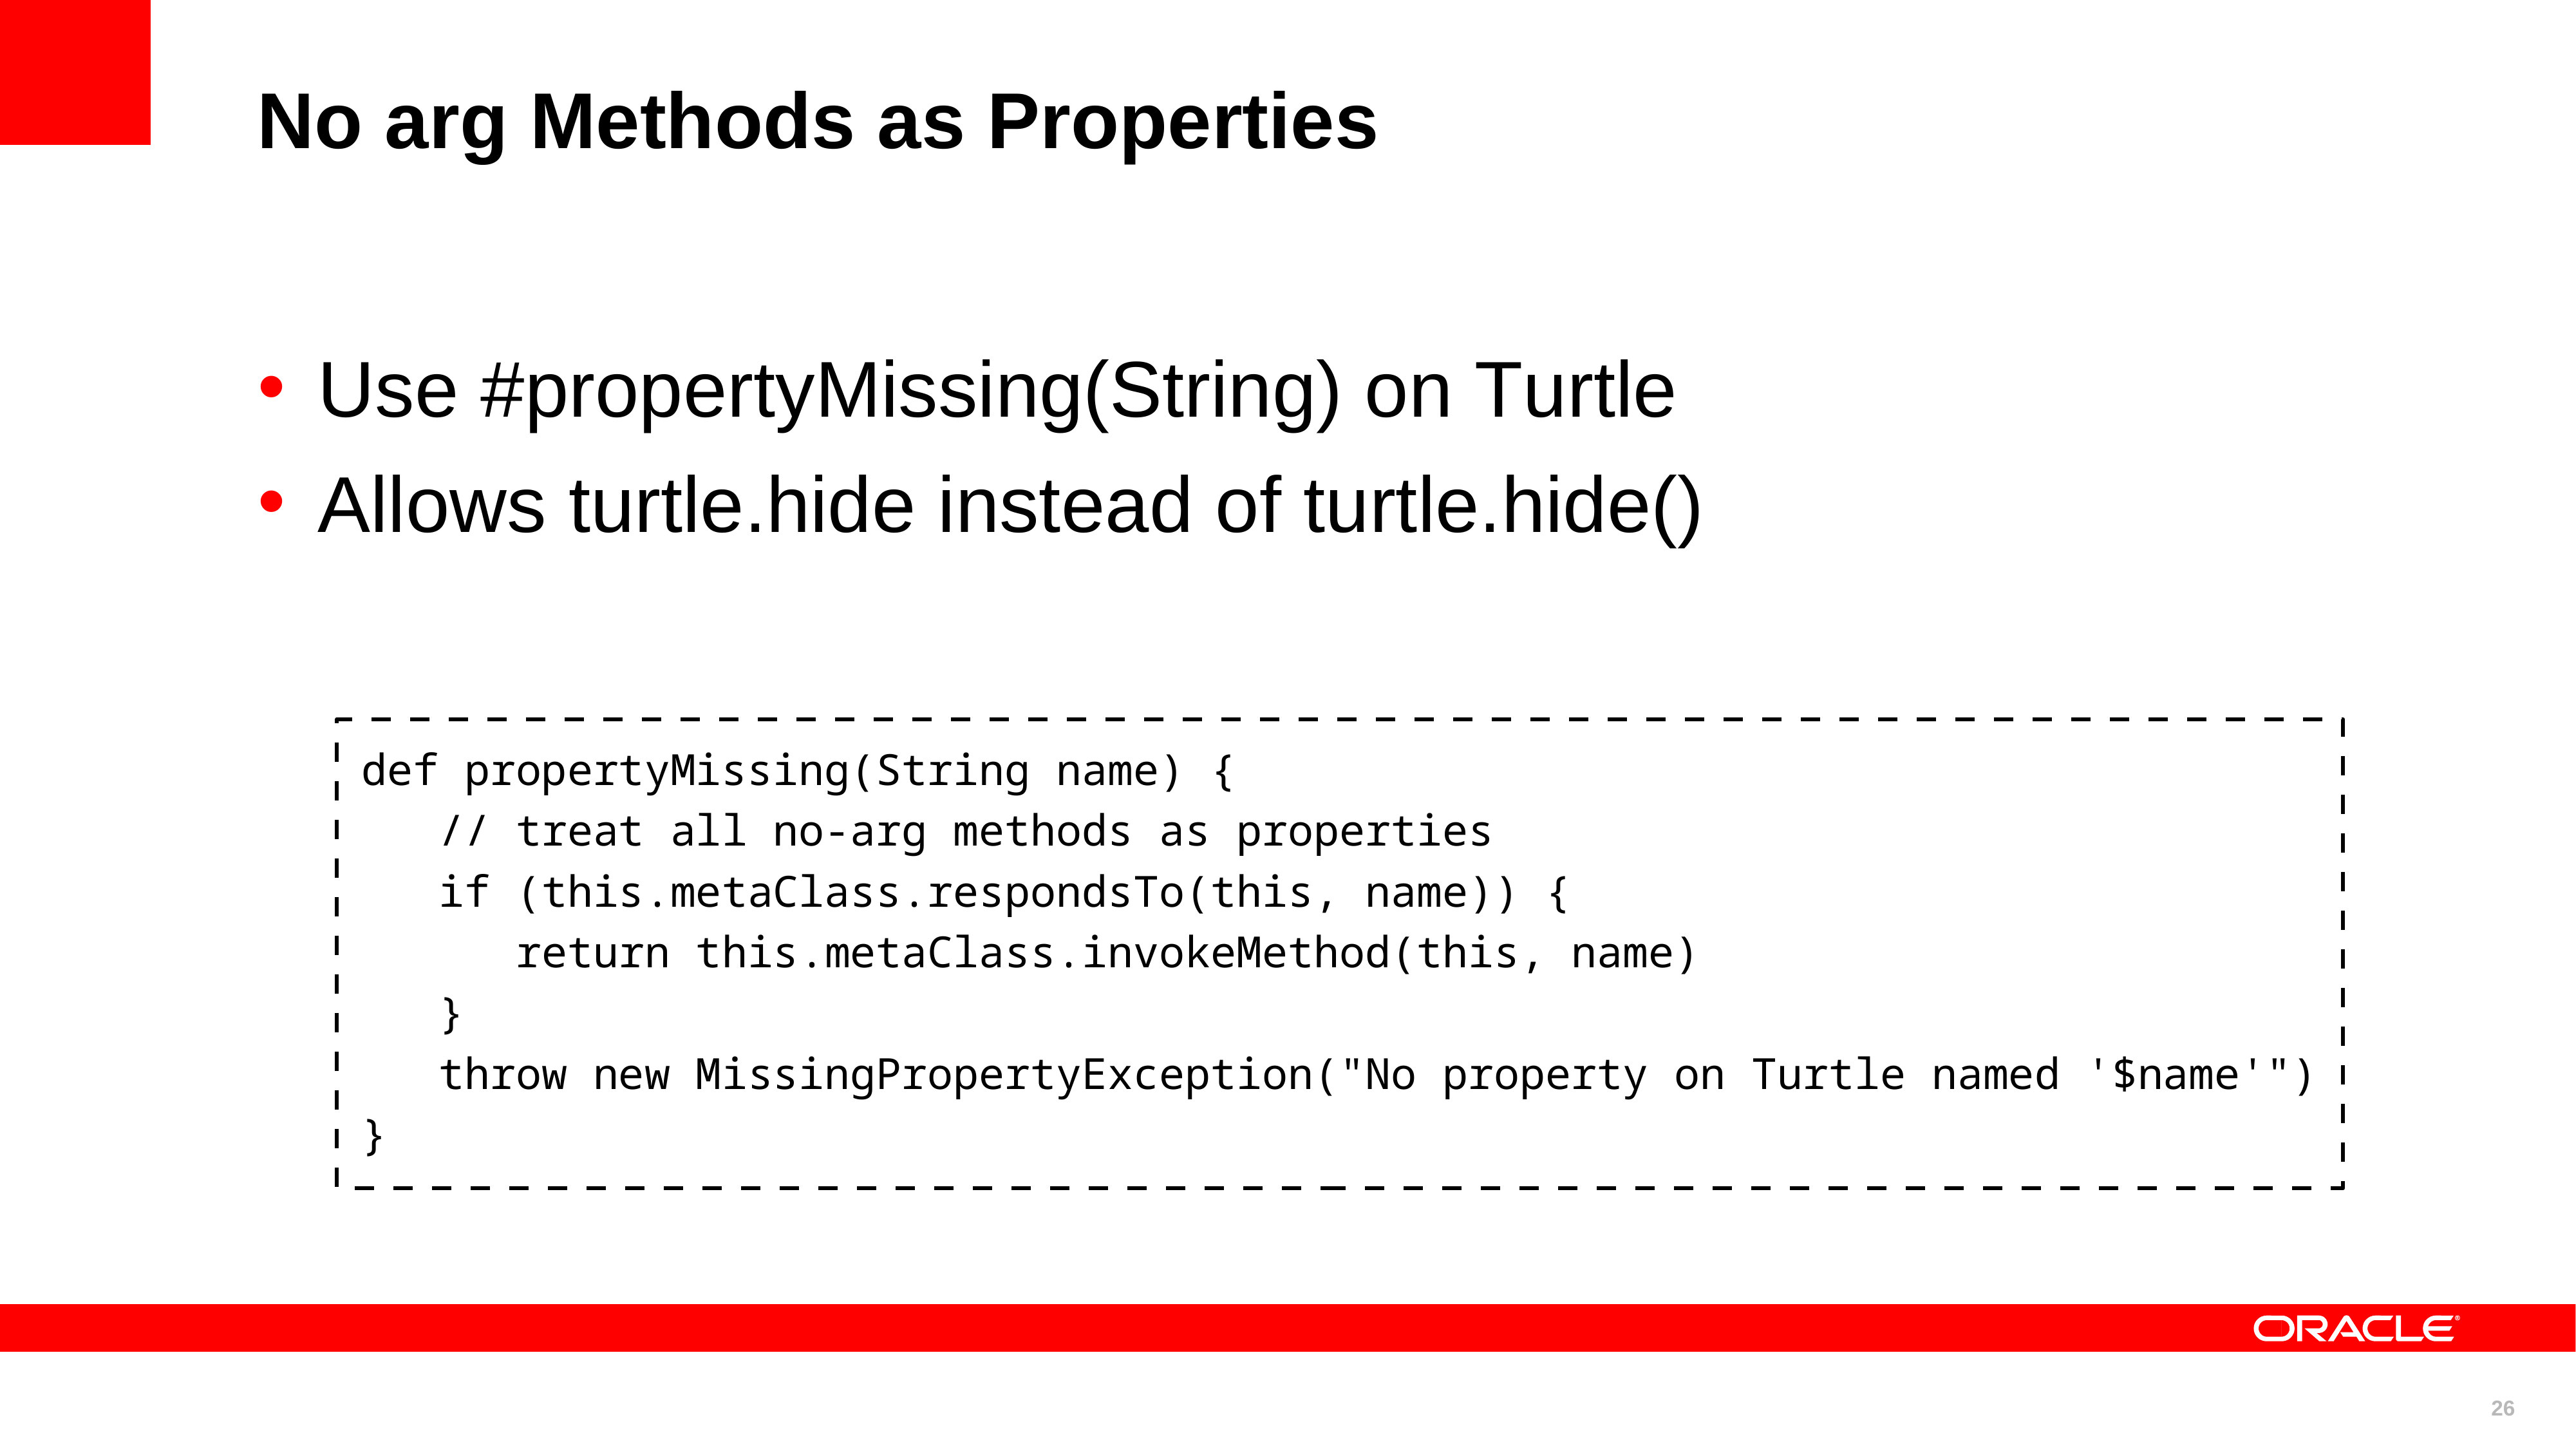

# No arg Methods as Properties
Use #propertyMissing(String) on Turtle
Allows turtle.hide instead of turtle.hide()
def propertyMissing(String name) {
 // treat all no-arg methods as properties
 if (this.metaClass.respondsTo(this, name)) {
 return this.metaClass.invokeMethod(this, name)
 }
 throw new MissingPropertyException("No property on Turtle named '$name'")
}